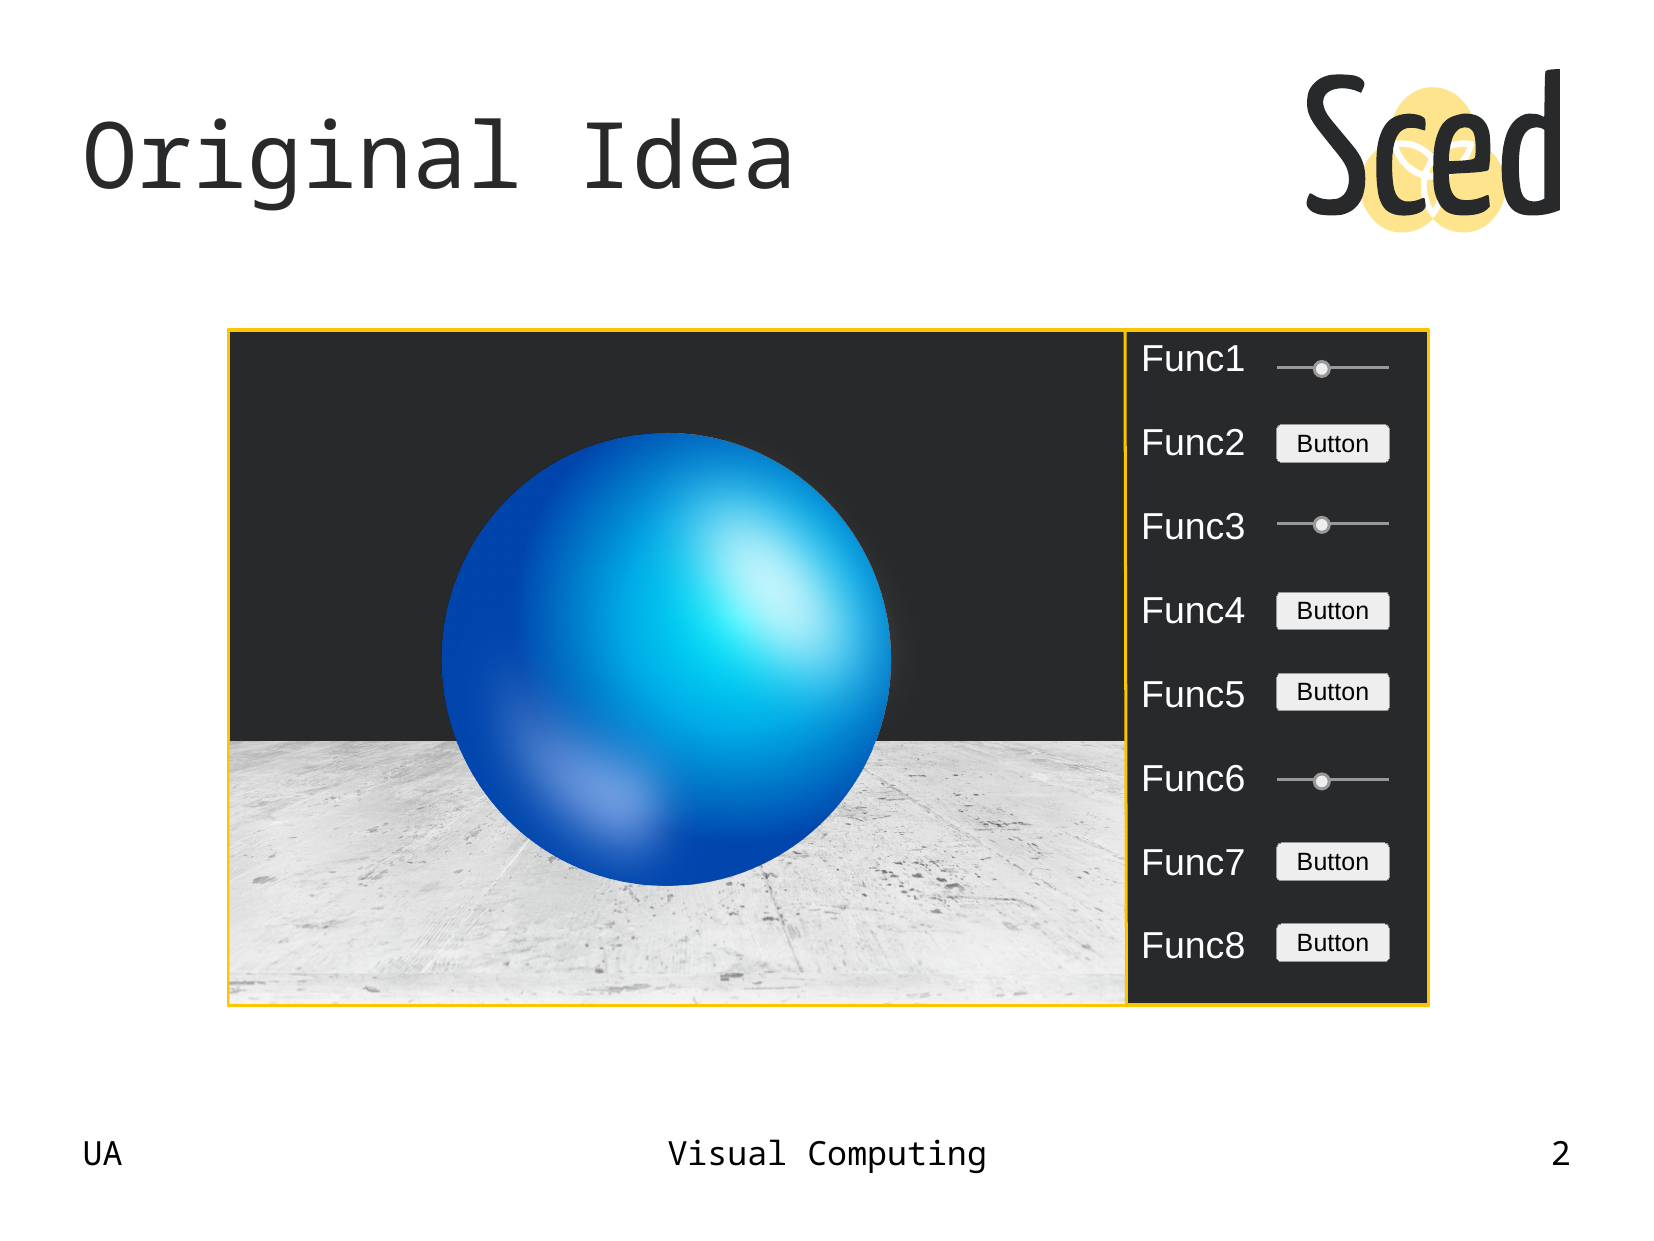

# Original Idea
Func1
Func2
Func3
Func4
Func5
Func6
Func7
Func8
Button
Button
Button
Button
Button
UA
Visual Computing
2